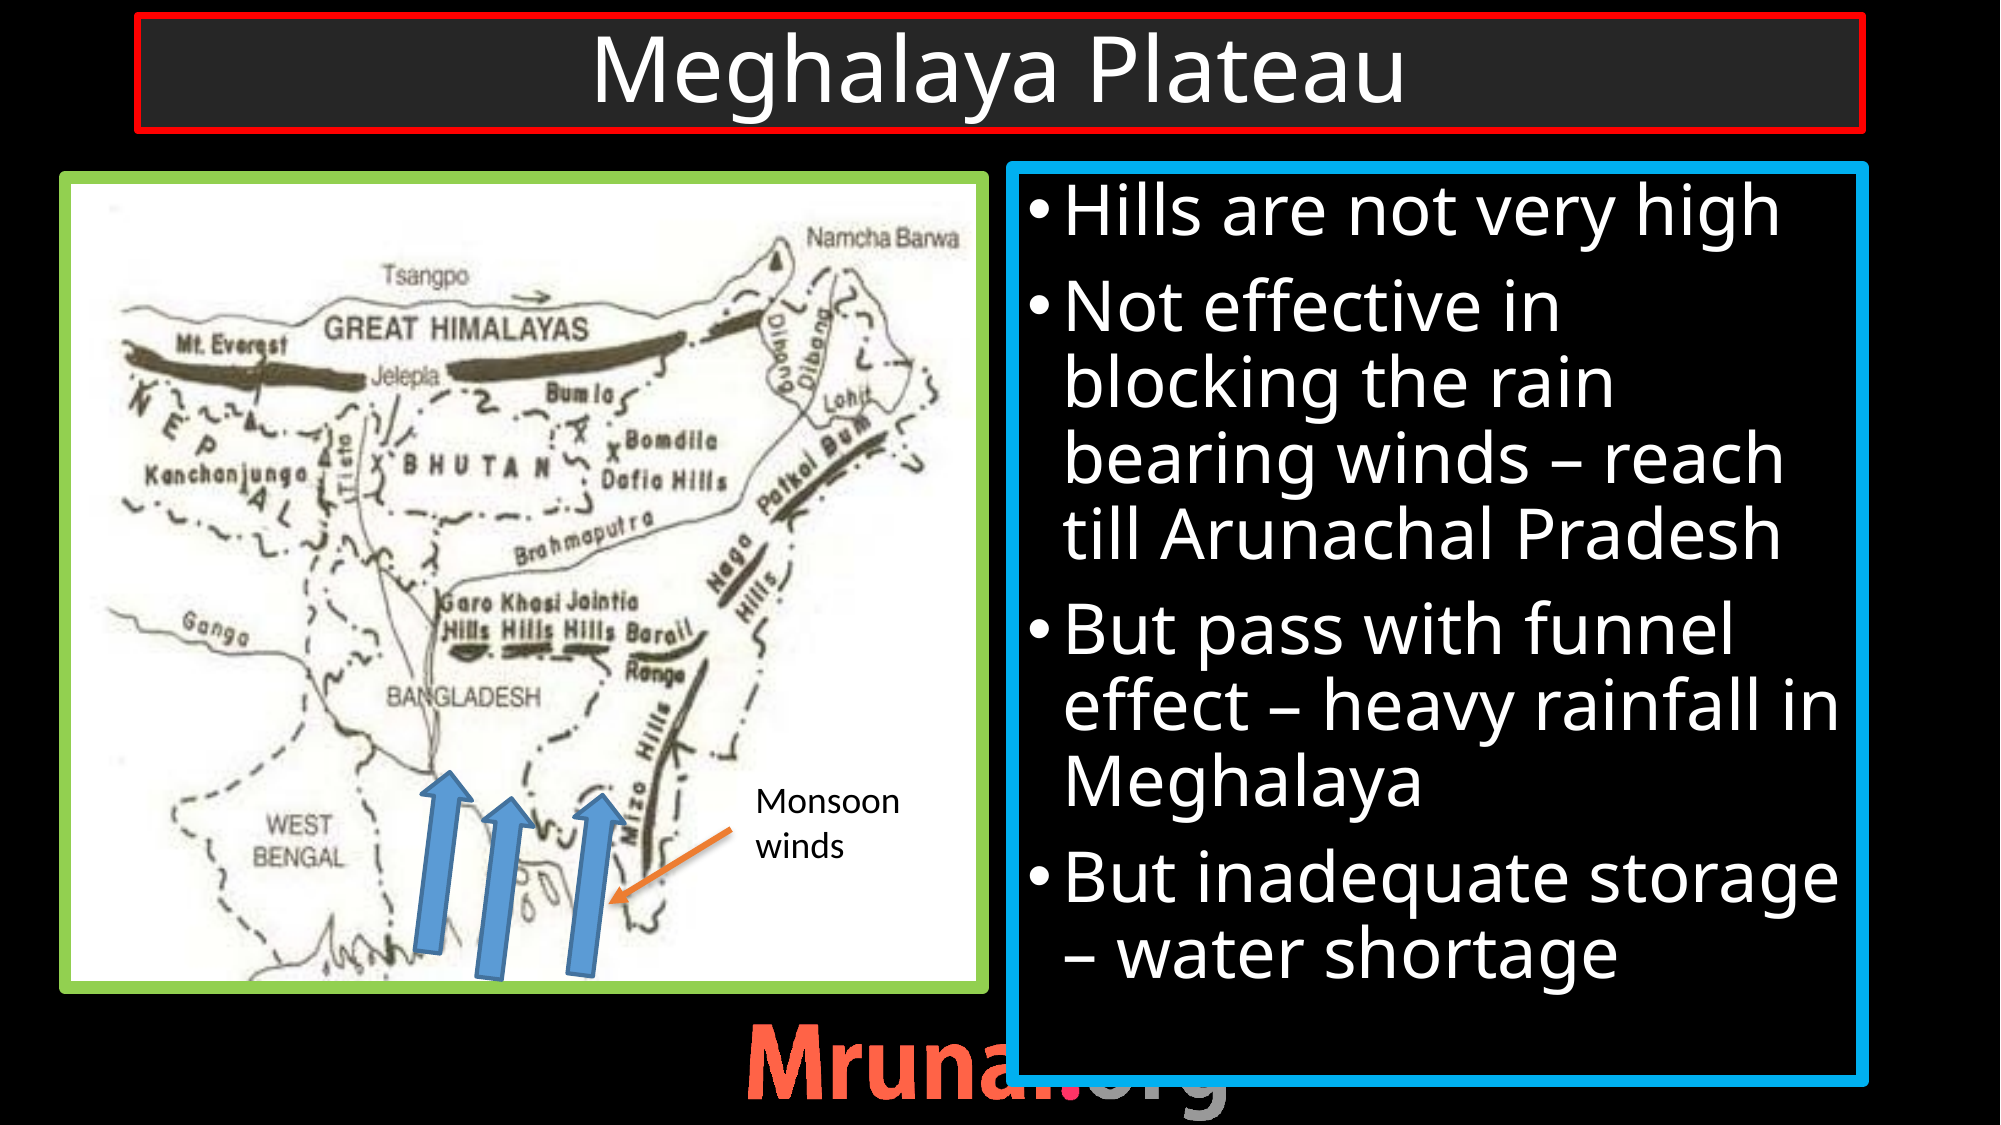

Meghalaya Plateau
# Hills are not very high
Not effective in blocking the rain bearing winds – reach till Arunachal Pradesh
But pass with funnel effect – heavy rainfall in Meghalaya
But inadequate storage – water shortage
Monsoon winds